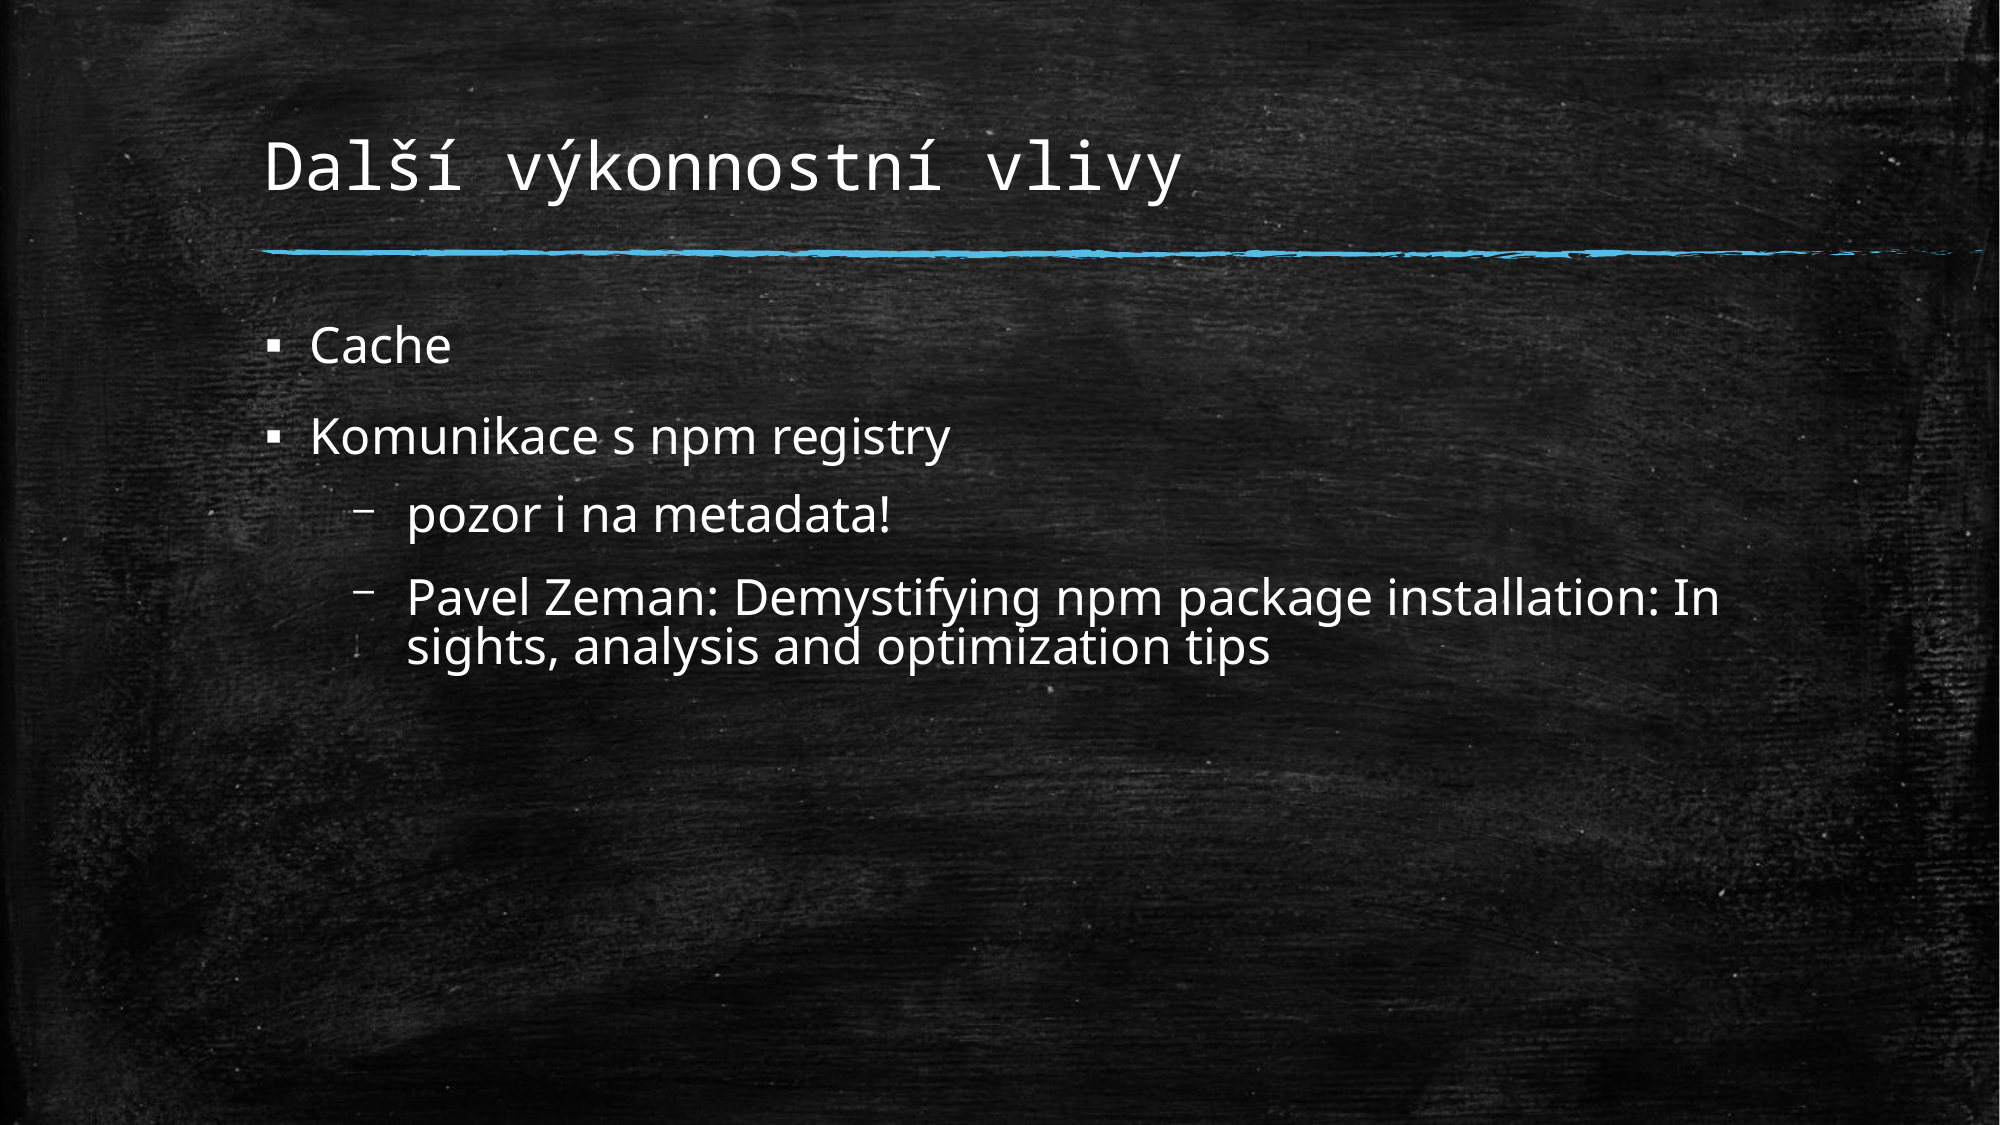

# Další výkonnostní vlivy
Cache
Komunikace s npm registry
pozor i na metadata!
Pavel Zeman: Demystifying npm package installation: Insights, analysis and optimization tips